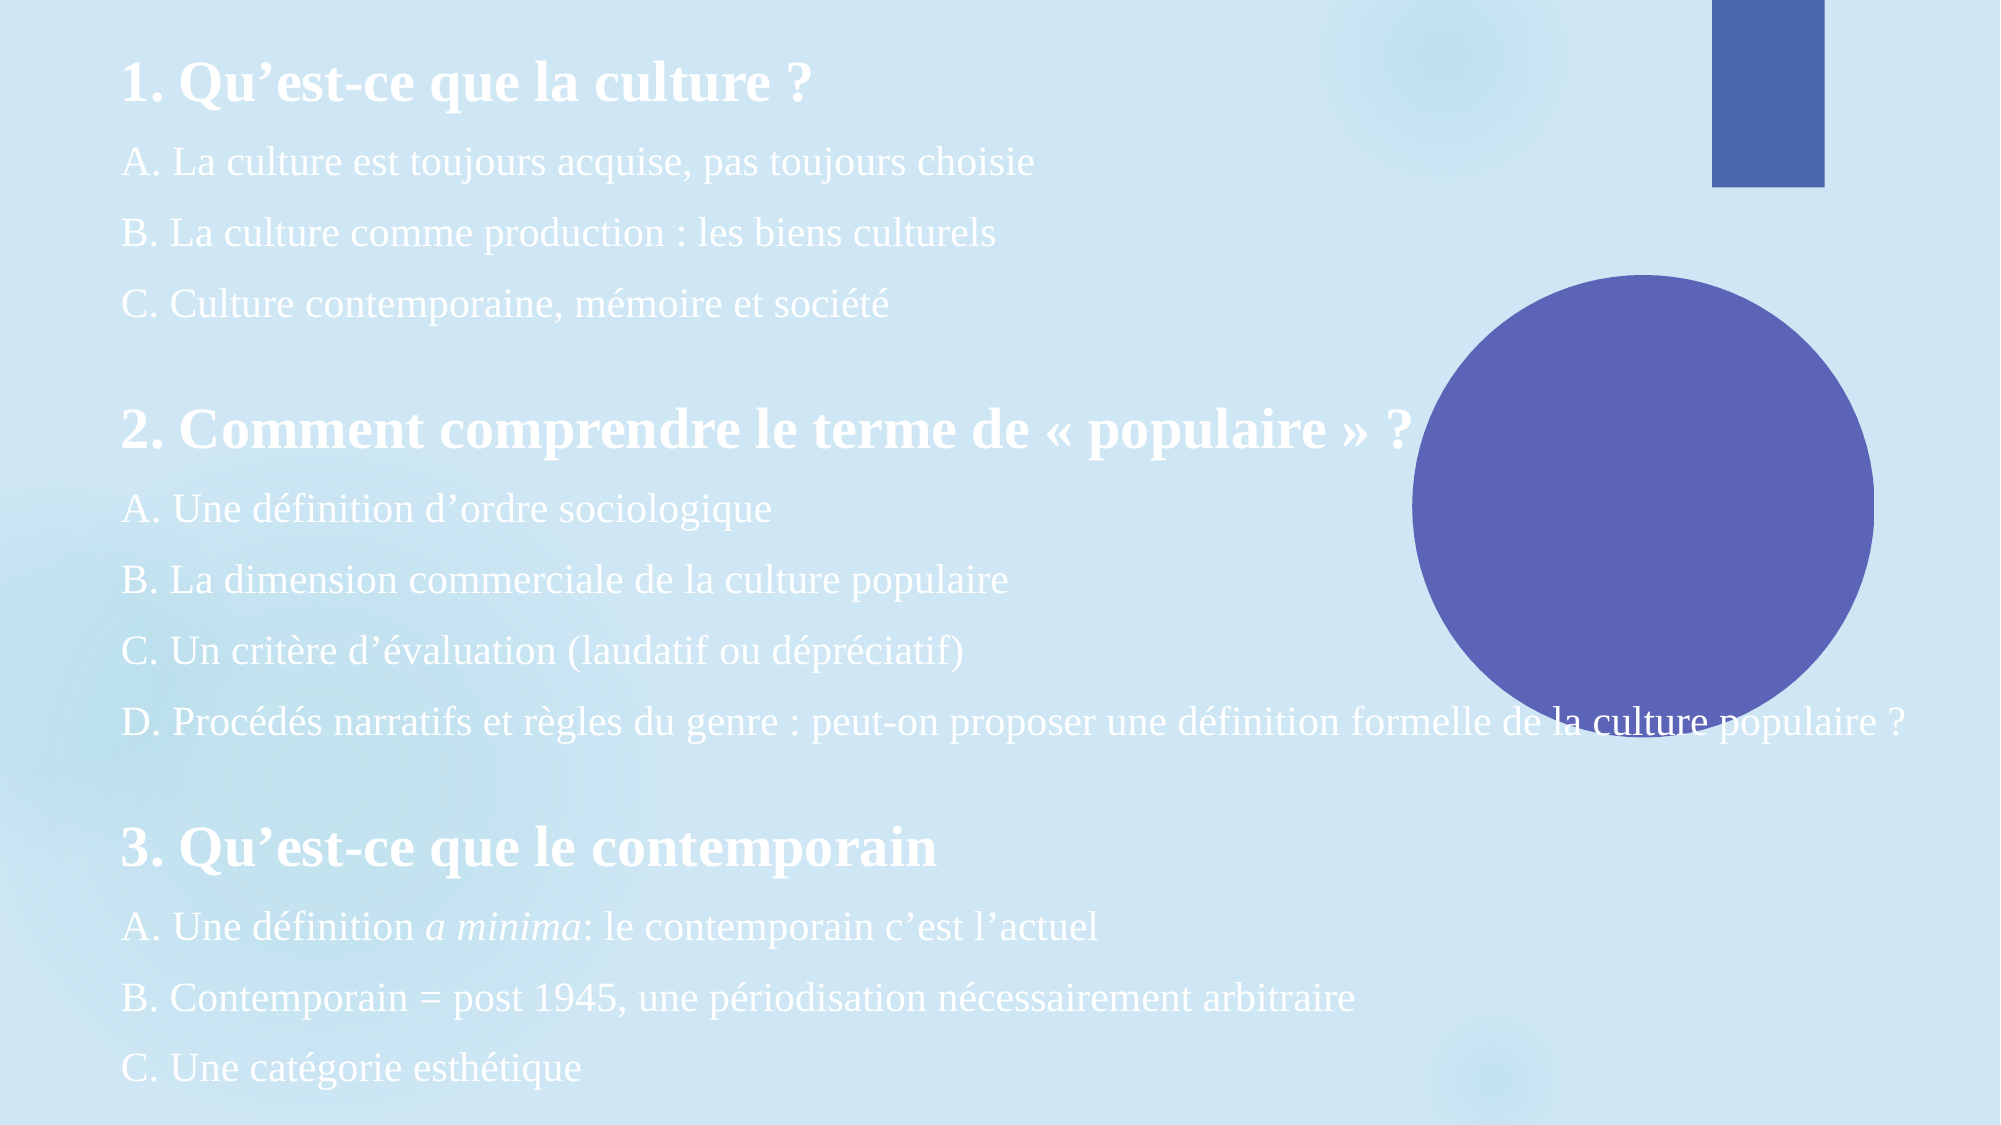

1. Qu’est-ce que la culture ?
A. La culture est toujours acquise, pas toujours choisie
B. La culture comme production : les biens culturels
C. Culture contemporaine, mémoire et société
2. Comment comprendre le terme de « populaire » ?
A. Une définition d’ordre sociologique
B. La dimension commerciale de la culture populaire
C. Un critère d’évaluation (laudatif ou dépréciatif)
D. Procédés narratifs et règles du genre : peut-on proposer une définition formelle de la culture populaire ?
3. Qu’est-ce que le contemporain
A. Une définition a minima: le contemporain c’est l’actuel
B. Contemporain = post 1945, une périodisation nécessairement arbitraire
C. Une catégorie esthétique
#